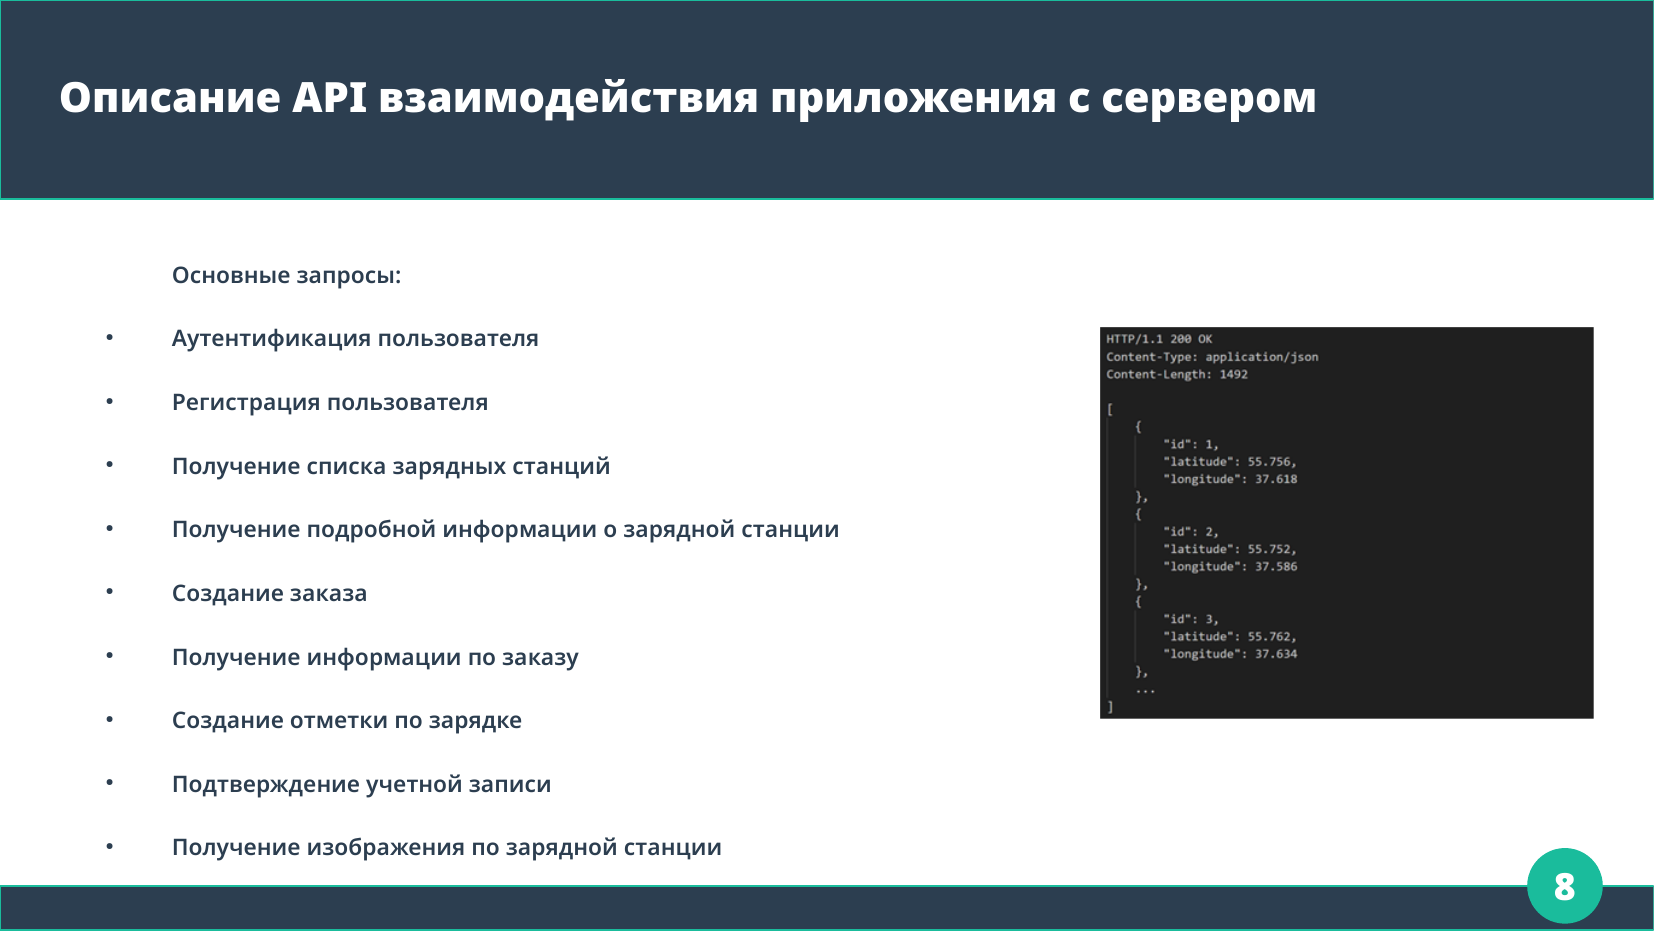

# Описание API взаимодействия приложения с сервером
Основные запросы:
Аутентификация пользователя
Регистрация пользователя
Получение списка зарядных станций
Получение подробной информации о зарядной станции
Создание заказа
Получение информации по заказу
Создание отметки по зарядке
Подтверждение учетной записи
Получение изображения по зарядной станции
8